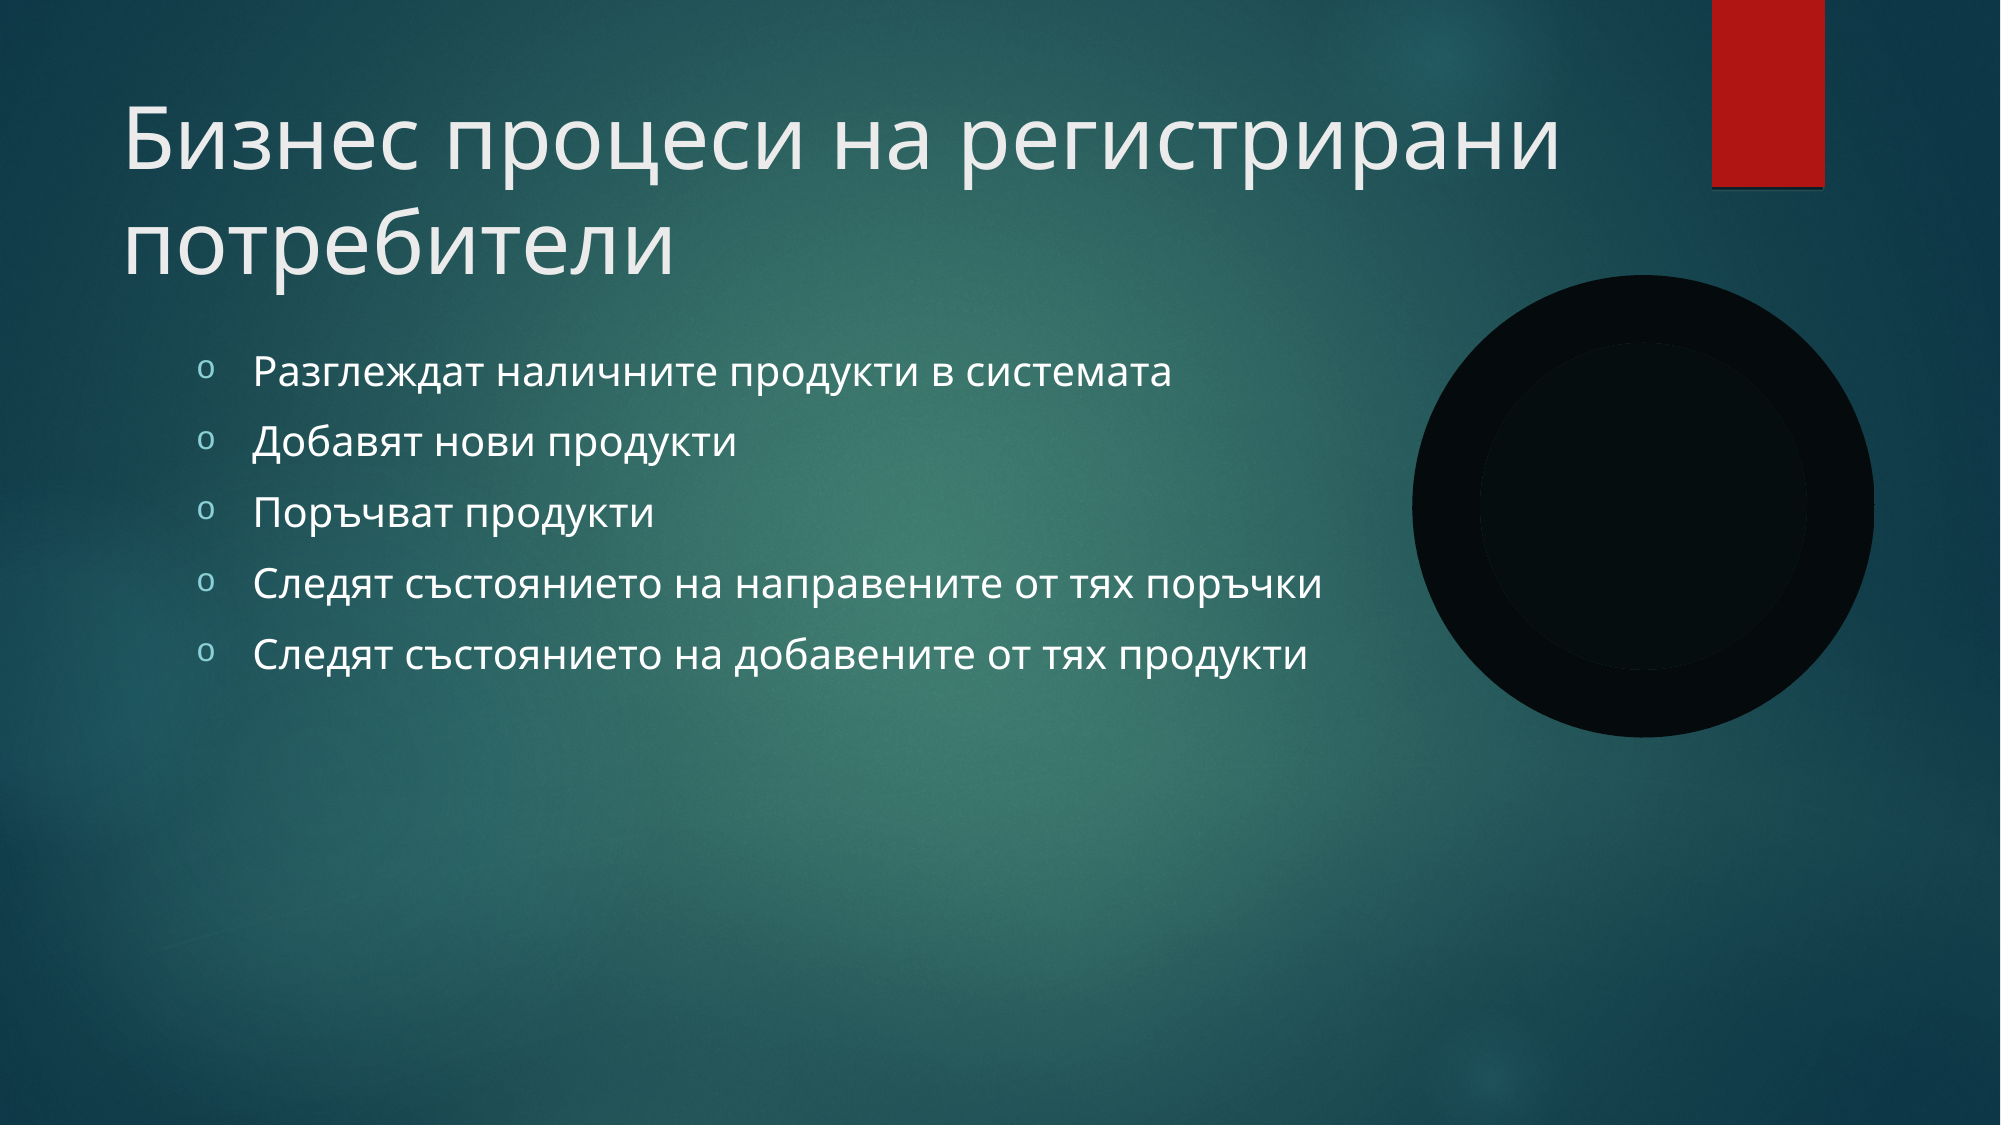

# Бизнес процеси на регистрирани потребители
Разглеждат наличните продукти в системата
Добавят нови продукти
Поръчват продукти
Следят състоянието на направените от тях поръчки
Следят състоянието на добавените от тях продукти